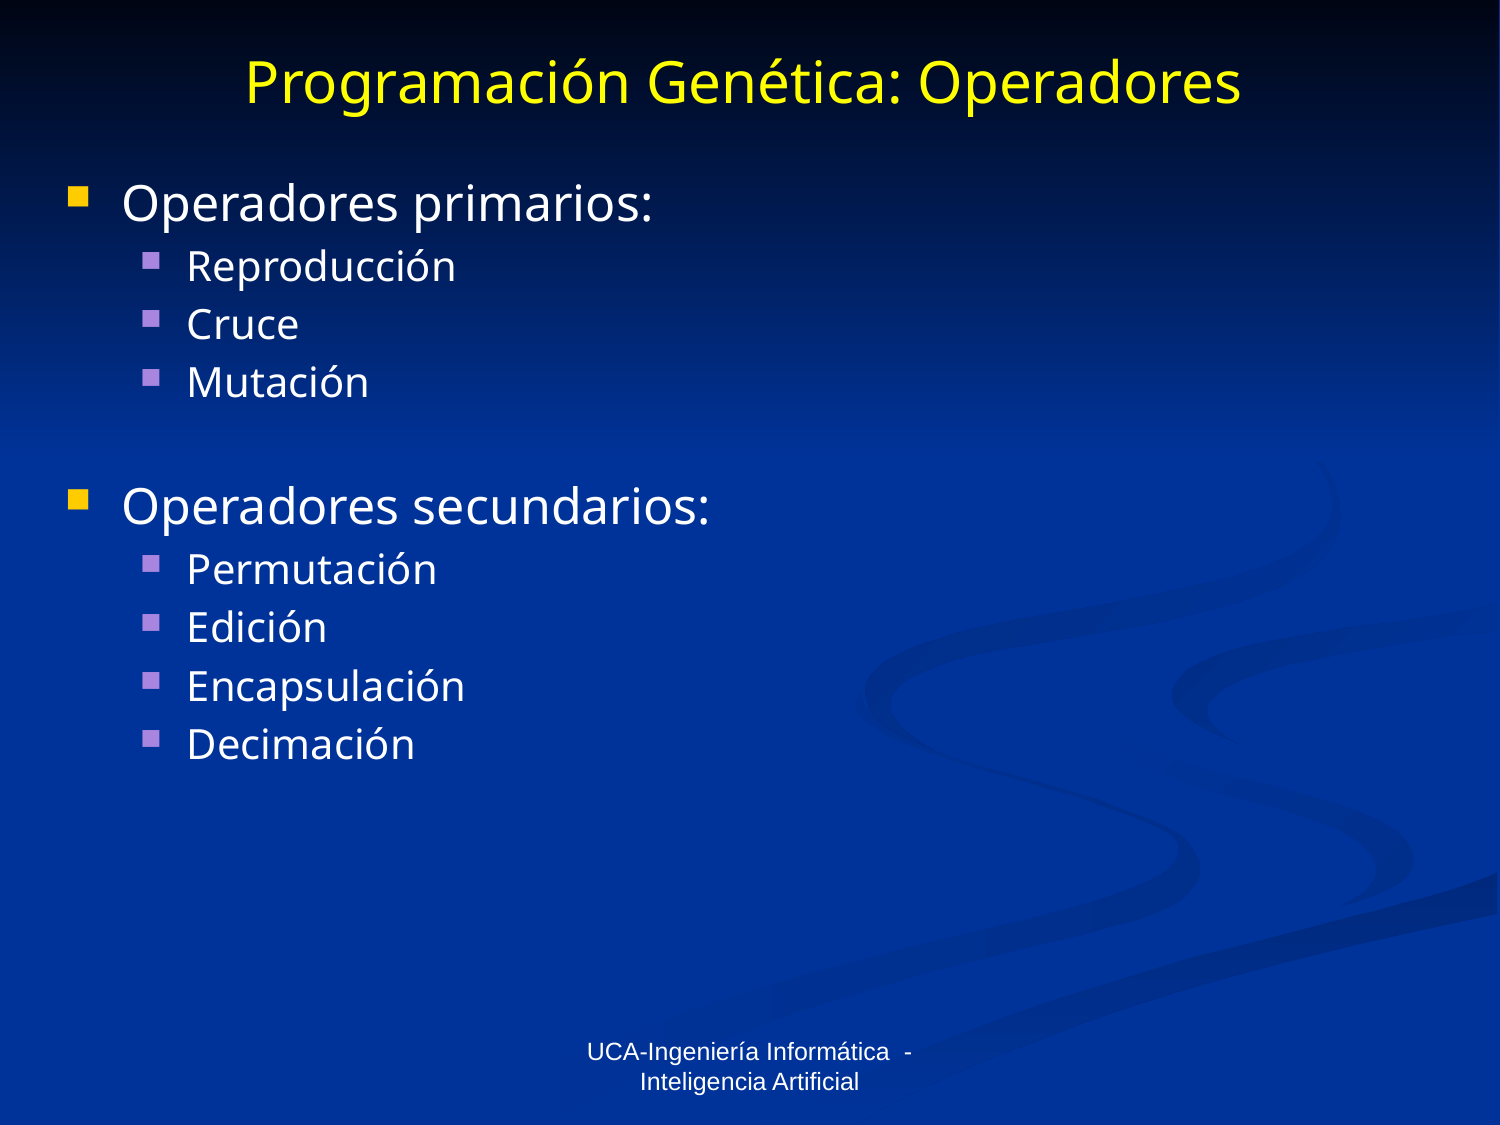

# Programación Genética: Operadores
Operadores primarios:
Reproducción
Cruce
Mutación
Operadores secundarios:
Permutación
Edición
Encapsulación
Decimación
UCA-Ingeniería Informática - Inteligencia Artificial